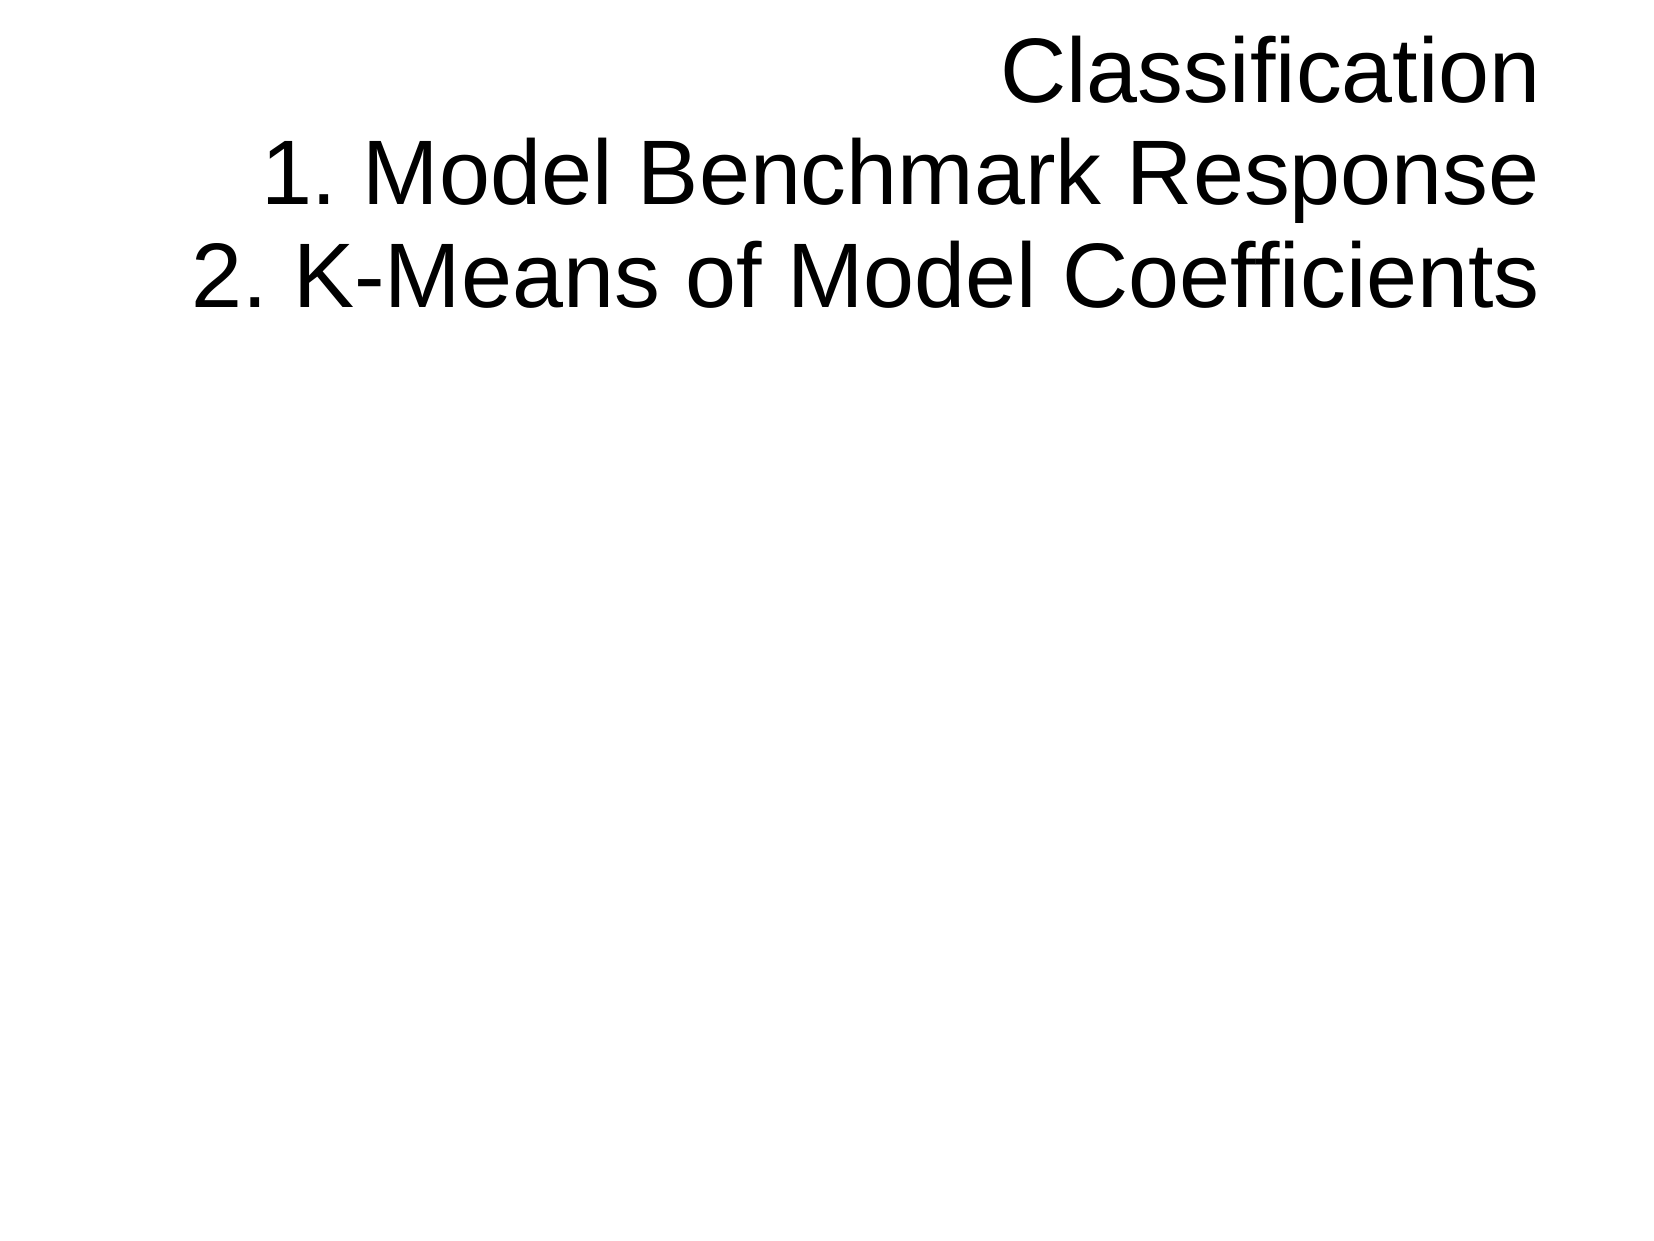

# Classification 1. Model Benchmark Response 2. K-Means of Model Coefficients